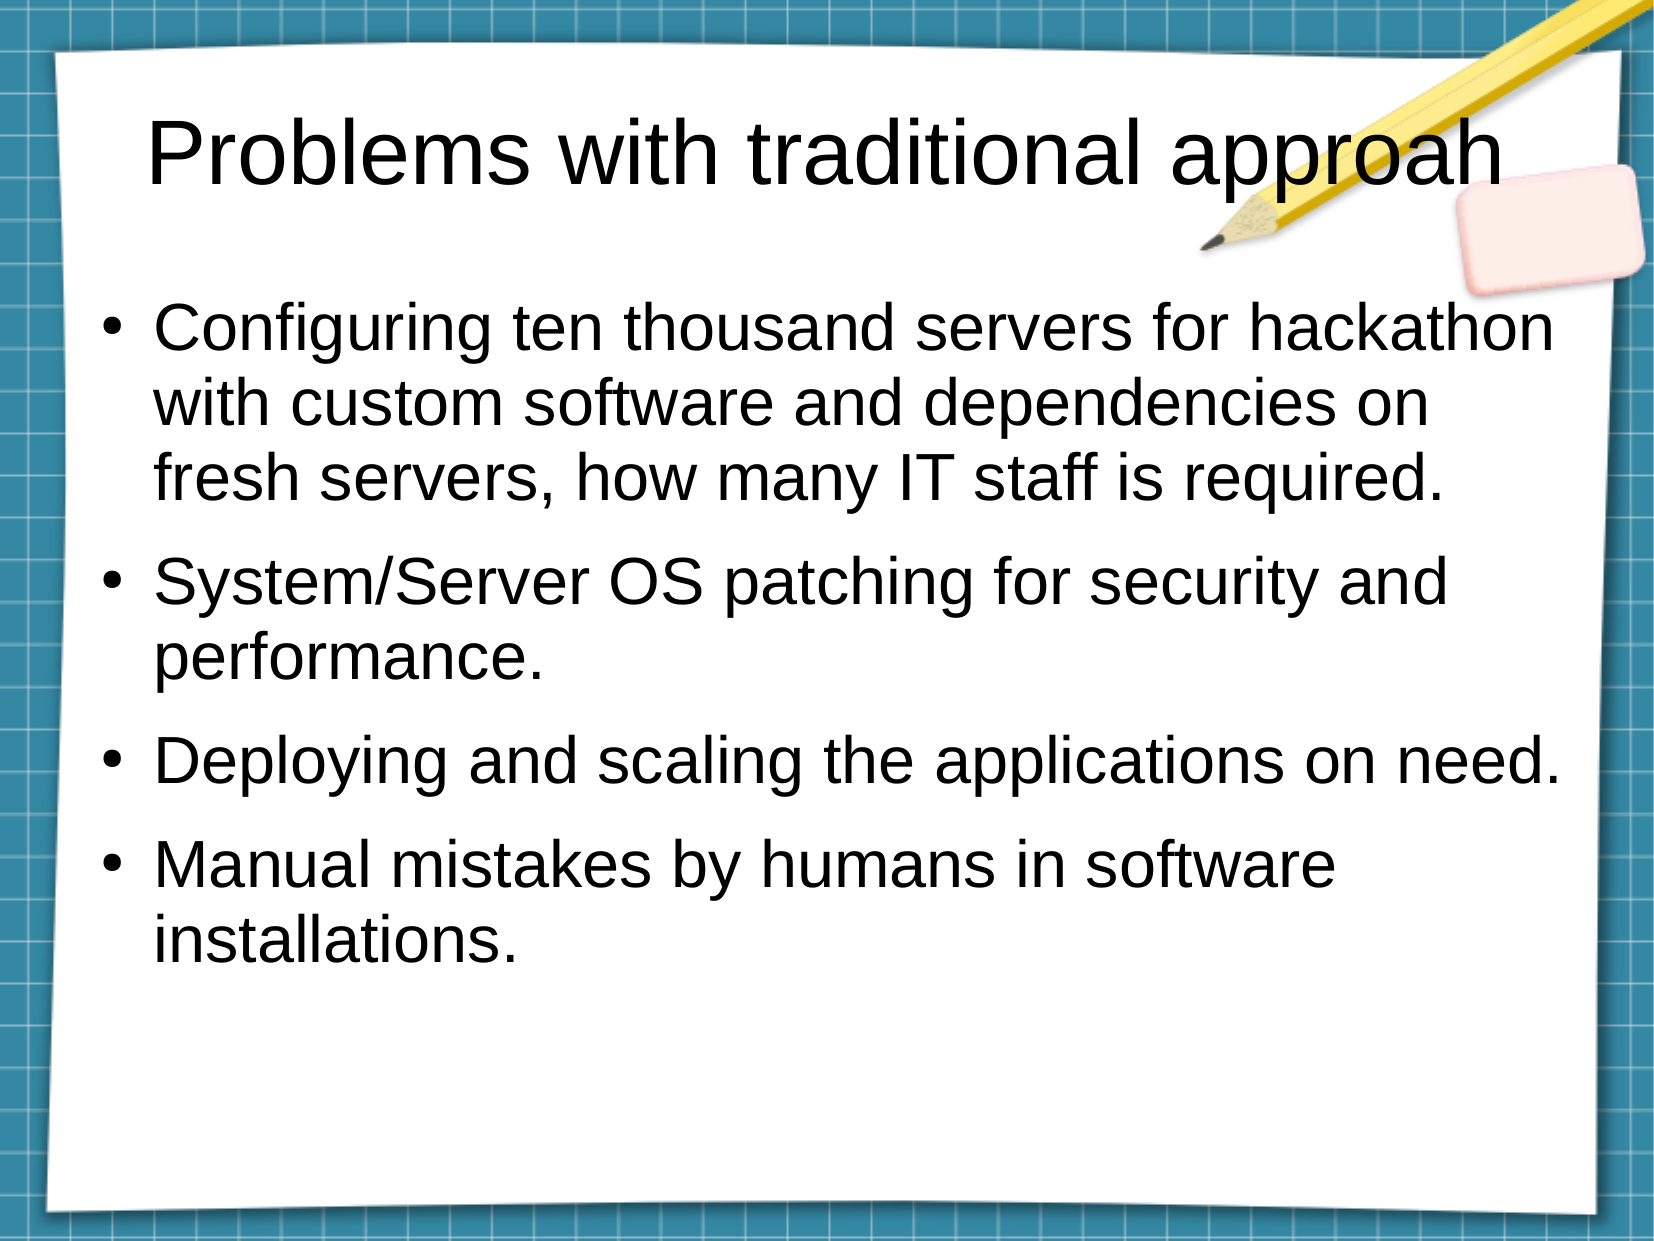

# Problems with traditional approah
Configuring ten thousand servers for hackathon with custom software and dependencies on fresh servers, how many IT staff is required.
System/Server OS patching for security and performance.
Deploying and scaling the applications on need.
Manual mistakes by humans in software installations.